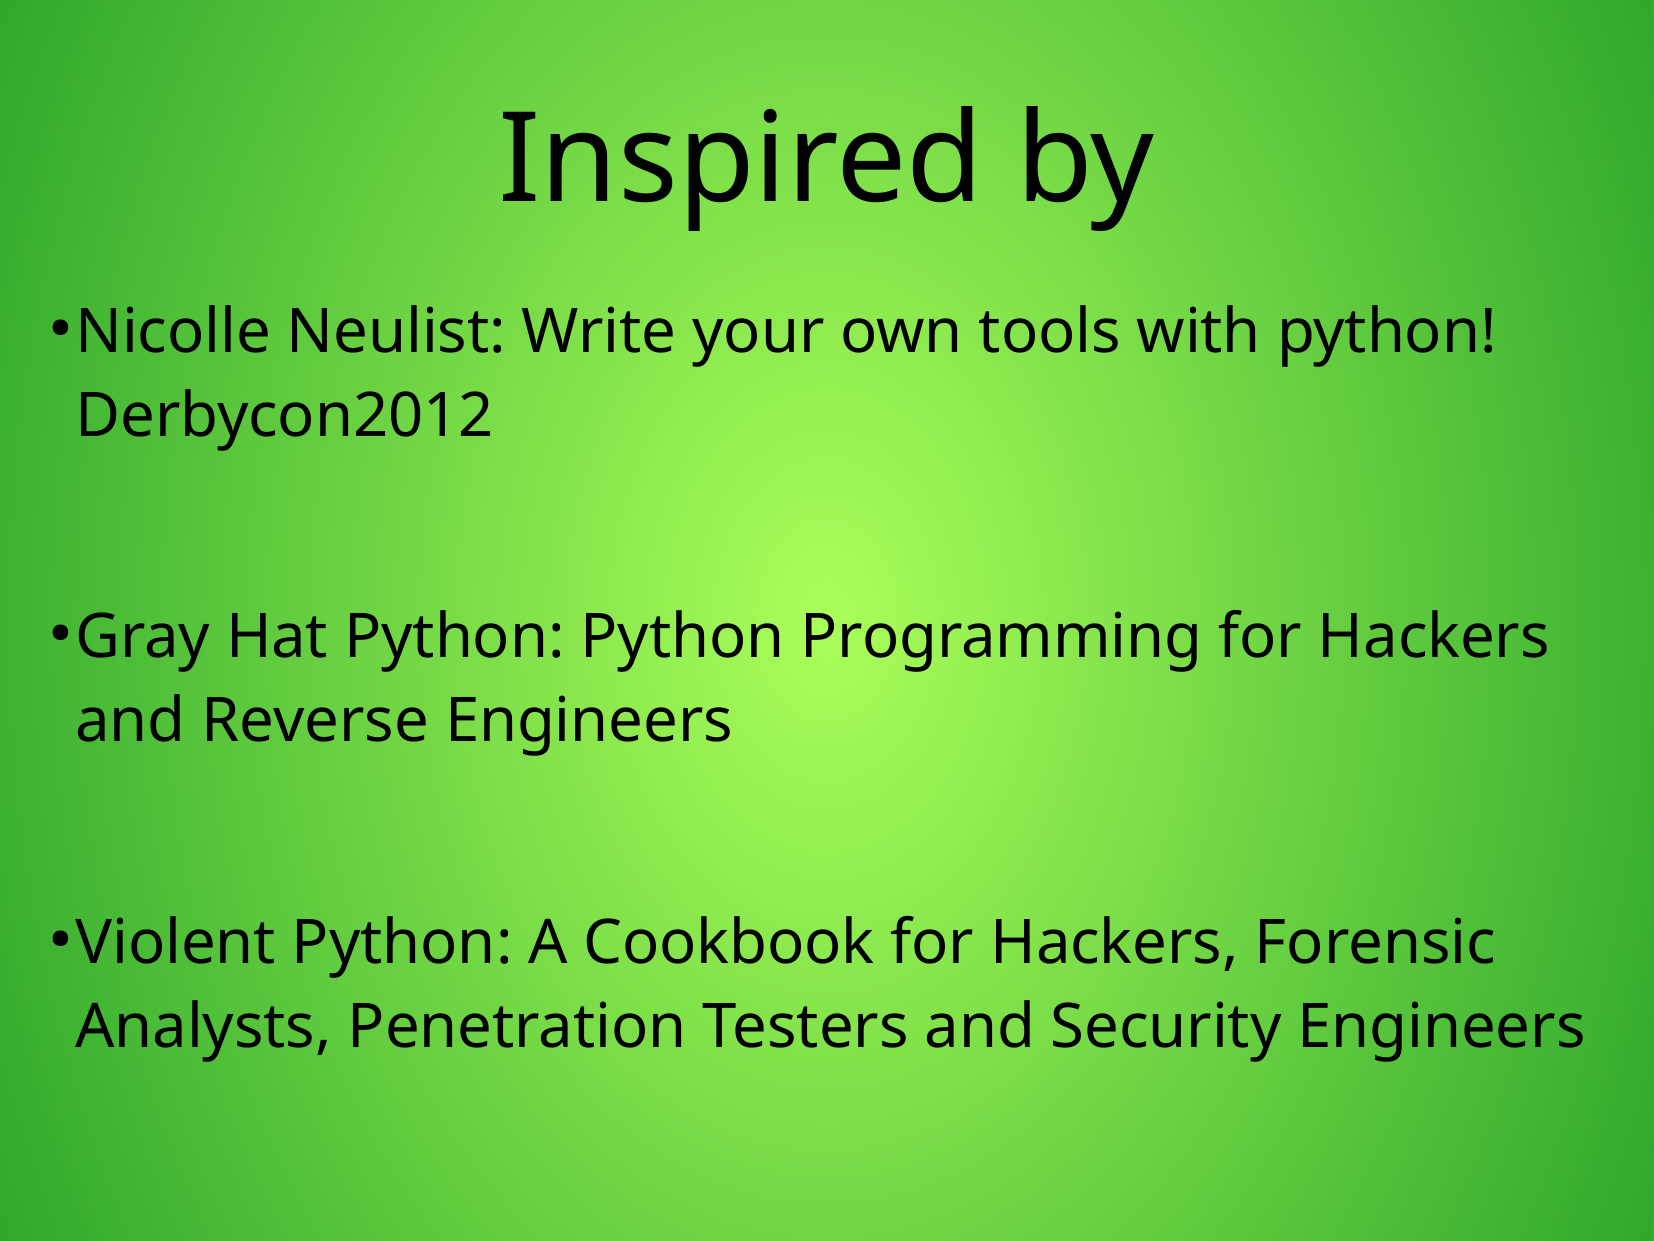

# Inspired by
Nicolle Neulist: Write your own tools with python! Derbycon2012
Gray Hat Python: Python Programming for Hackers and Reverse Engineers
Violent Python: A Cookbook for Hackers, Forensic Analysts, Penetration Testers and Security Engineers